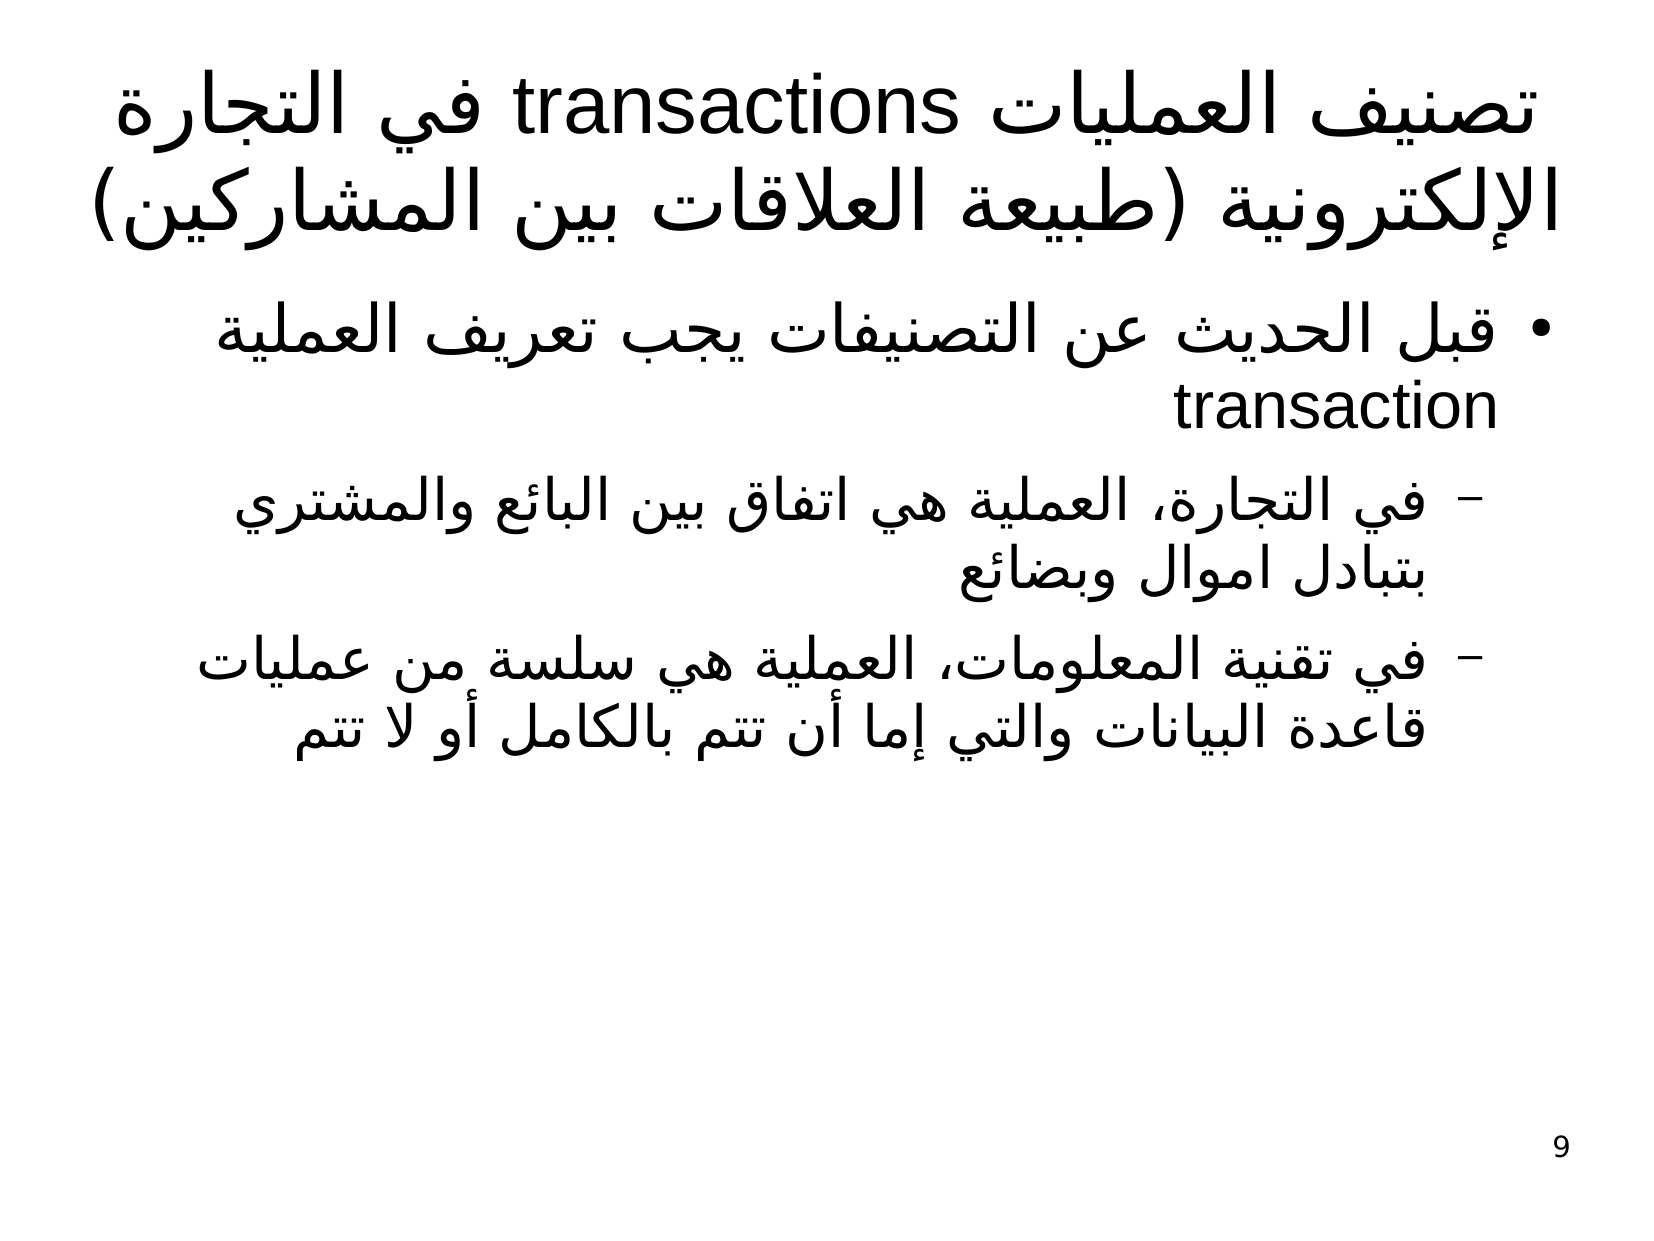

# تصنيف العمليات transactions في التجارة الإلكترونية (طبيعة العلاقات بين المشاركين)
قبل الحديث عن التصنيفات يجب تعريف العملية transaction
في التجارة، العملية هي اتفاق بين البائع والمشتري بتبادل اموال وبضائع
في تقنية المعلومات، العملية هي سلسة من عمليات قاعدة البيانات والتي إما أن تتم بالكامل أو لا تتم
9